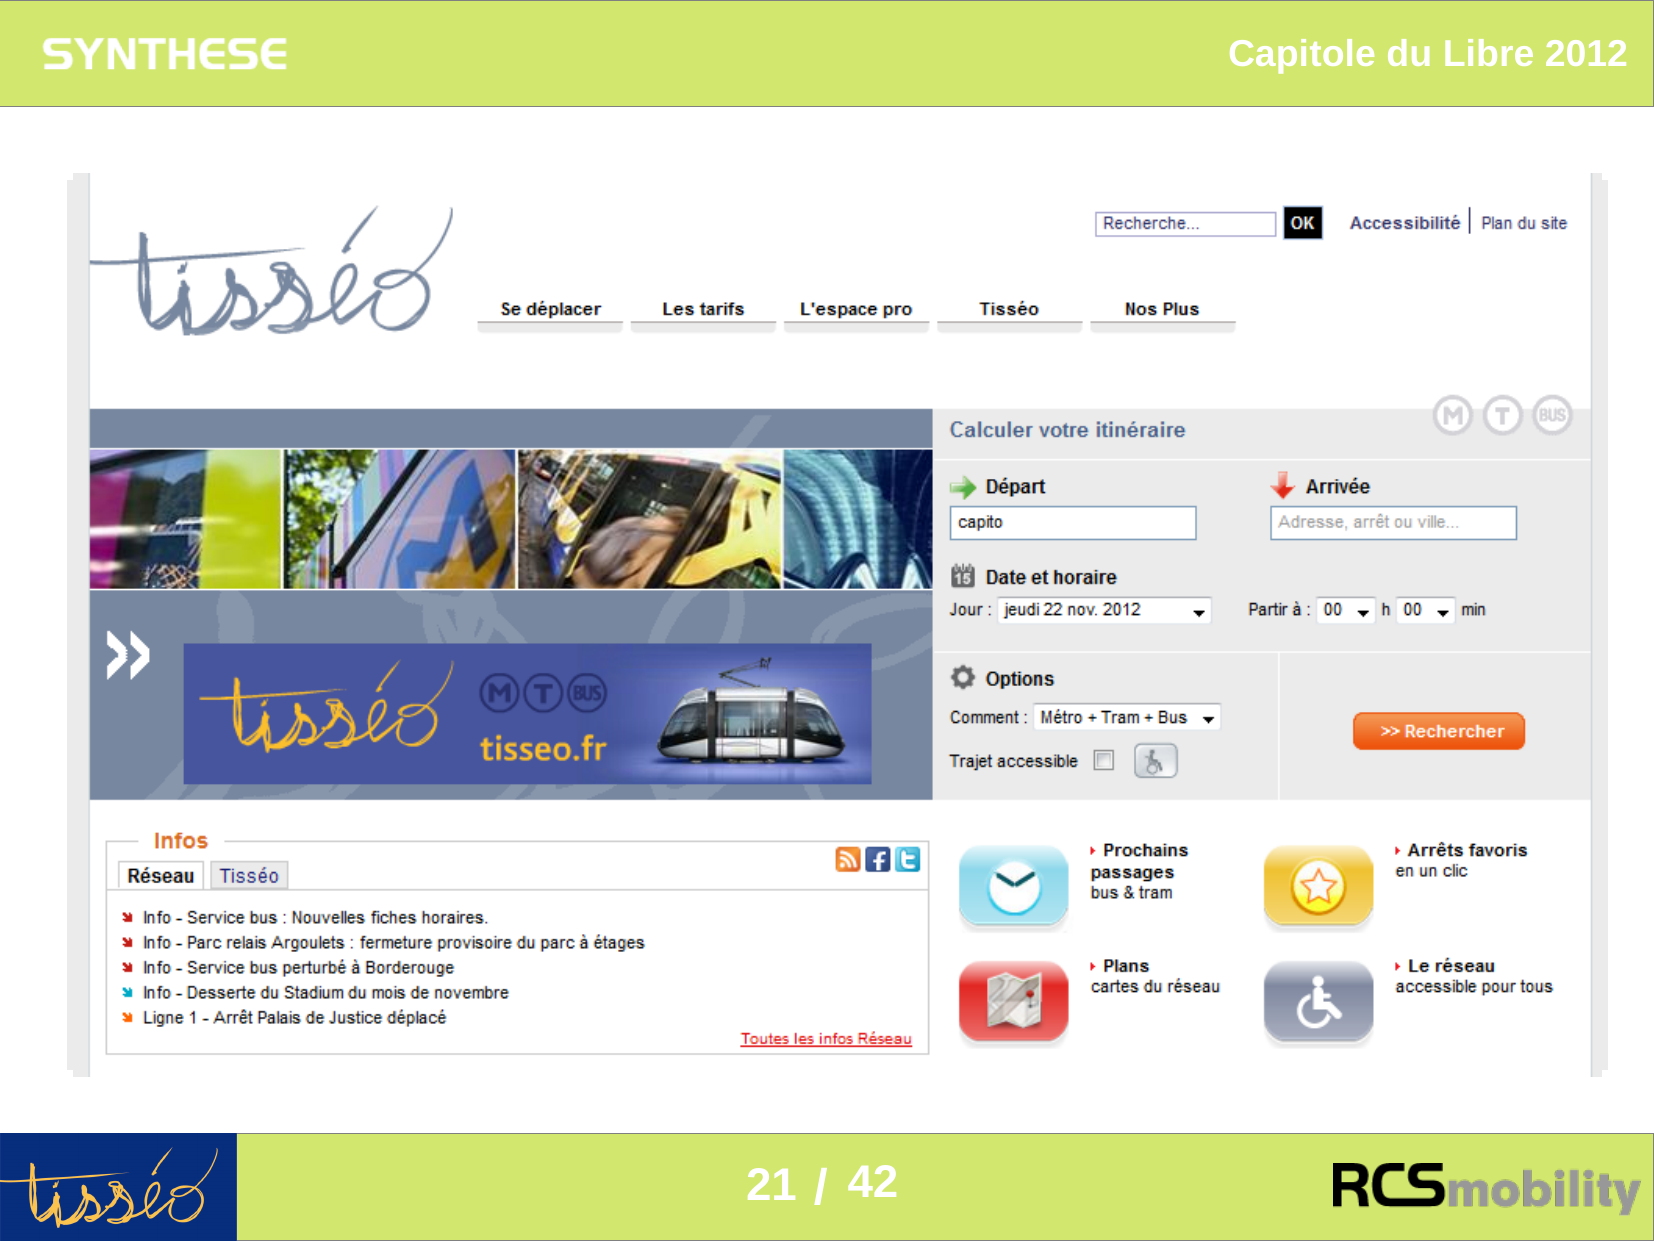

Capitole du Libre 2012
#
21
/
42